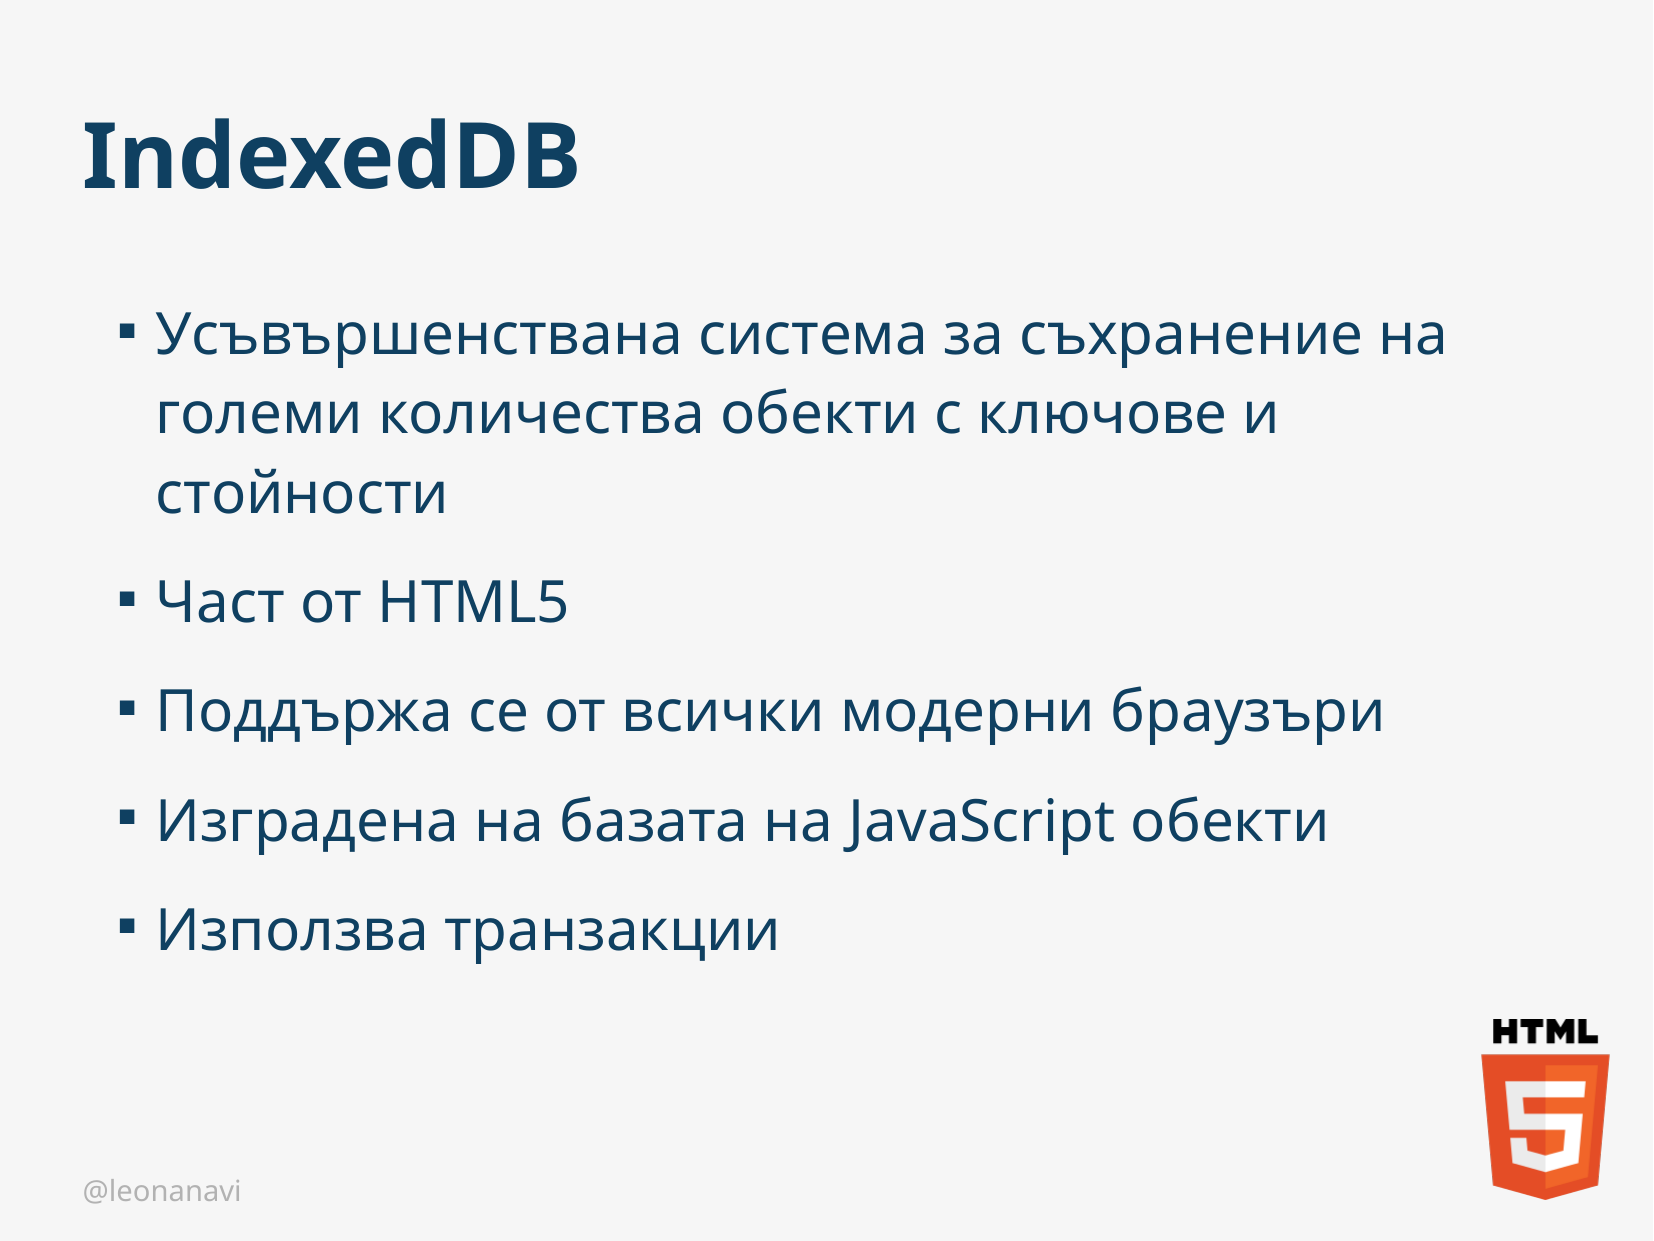

# IndexedDB
Усъвършенствана система за съхранение на големи количества обекти с ключове и стойности
Част от HTML5
Поддържа се от всички модерни браузъри
Изградена на базата на JavaScript обекти
Използва транзакции